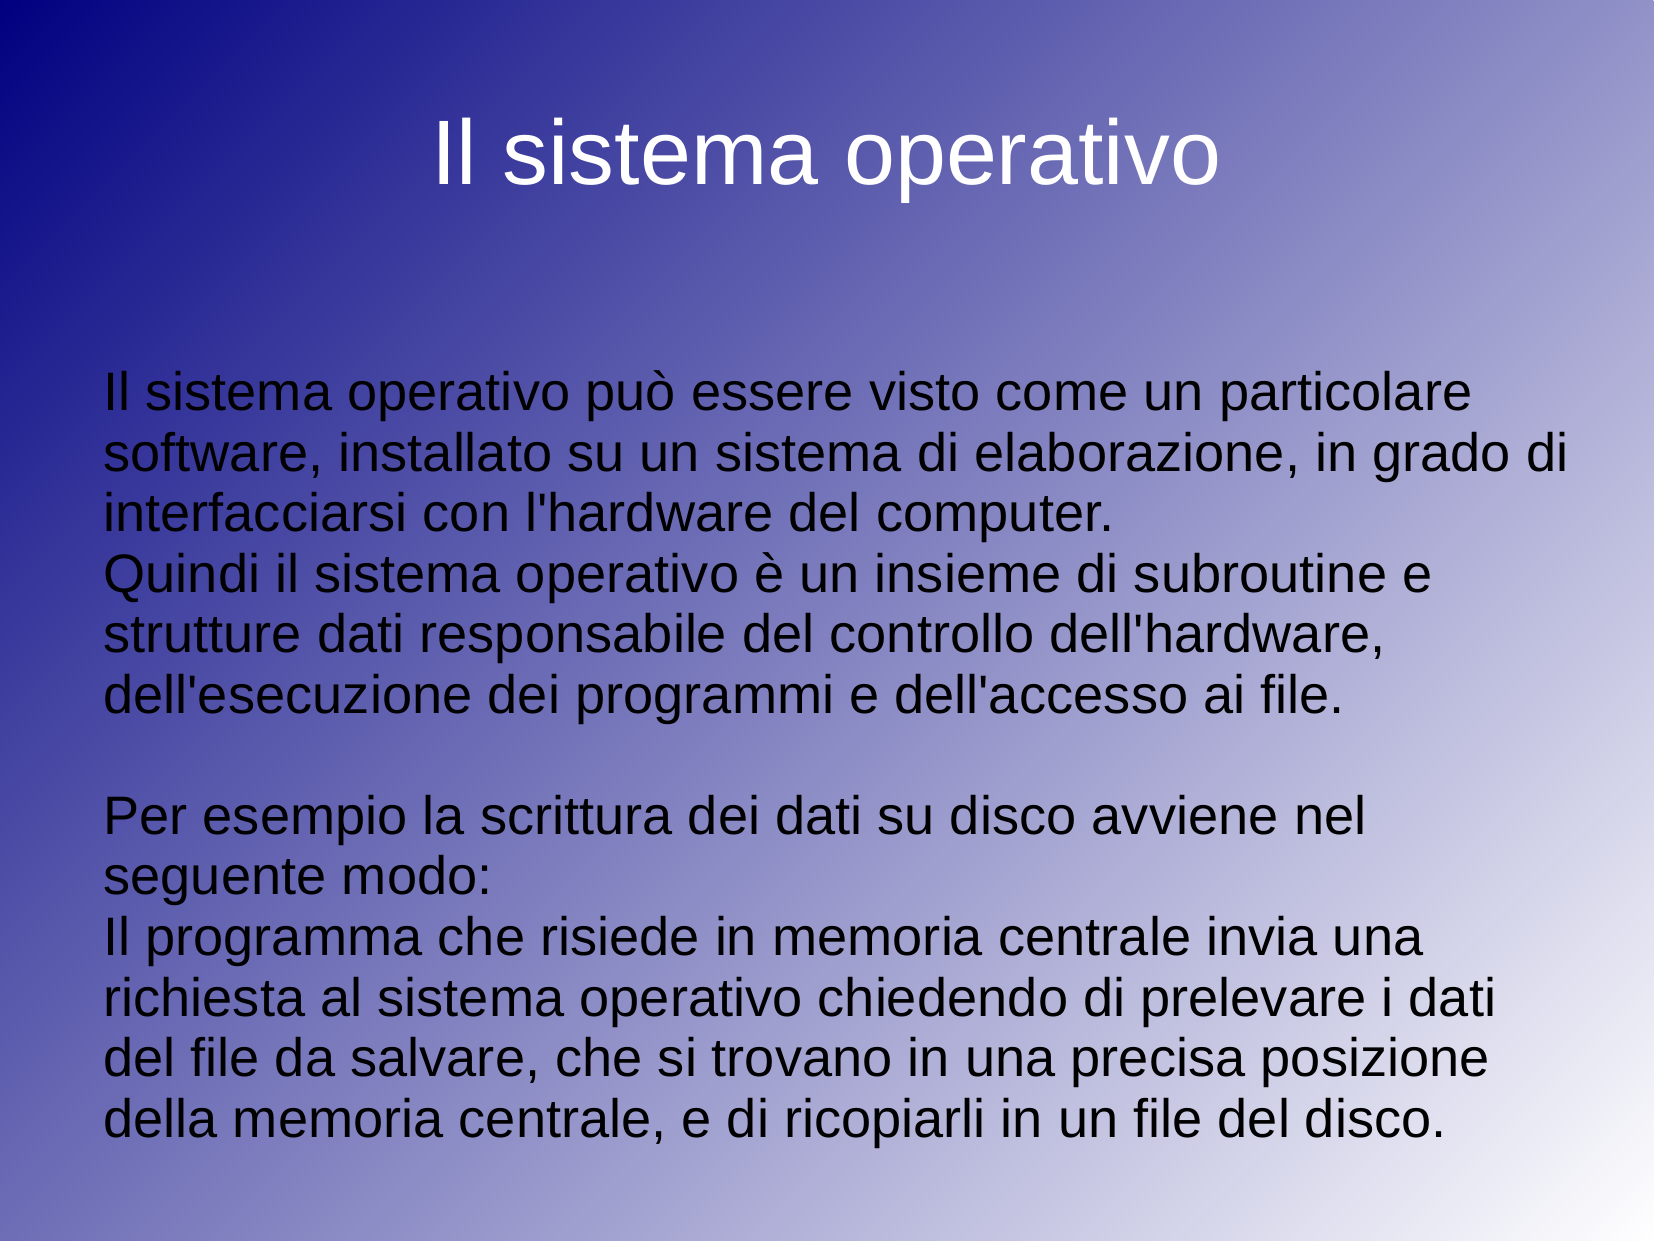

# Il sistema operativo
Il sistema operativo può essere visto come un particolare software, installato su un sistema di elaborazione, in grado di interfacciarsi con l'hardware del computer.
Quindi il sistema operativo è un insieme di subroutine e strutture dati responsabile del controllo dell'hardware, dell'esecuzione dei programmi e dell'accesso ai file.
Per esempio la scrittura dei dati su disco avviene nel seguente modo:
Il programma che risiede in memoria centrale invia una richiesta al sistema operativo chiedendo di prelevare i dati del file da salvare, che si trovano in una precisa posizione della memoria centrale, e di ricopiarli in un file del disco.